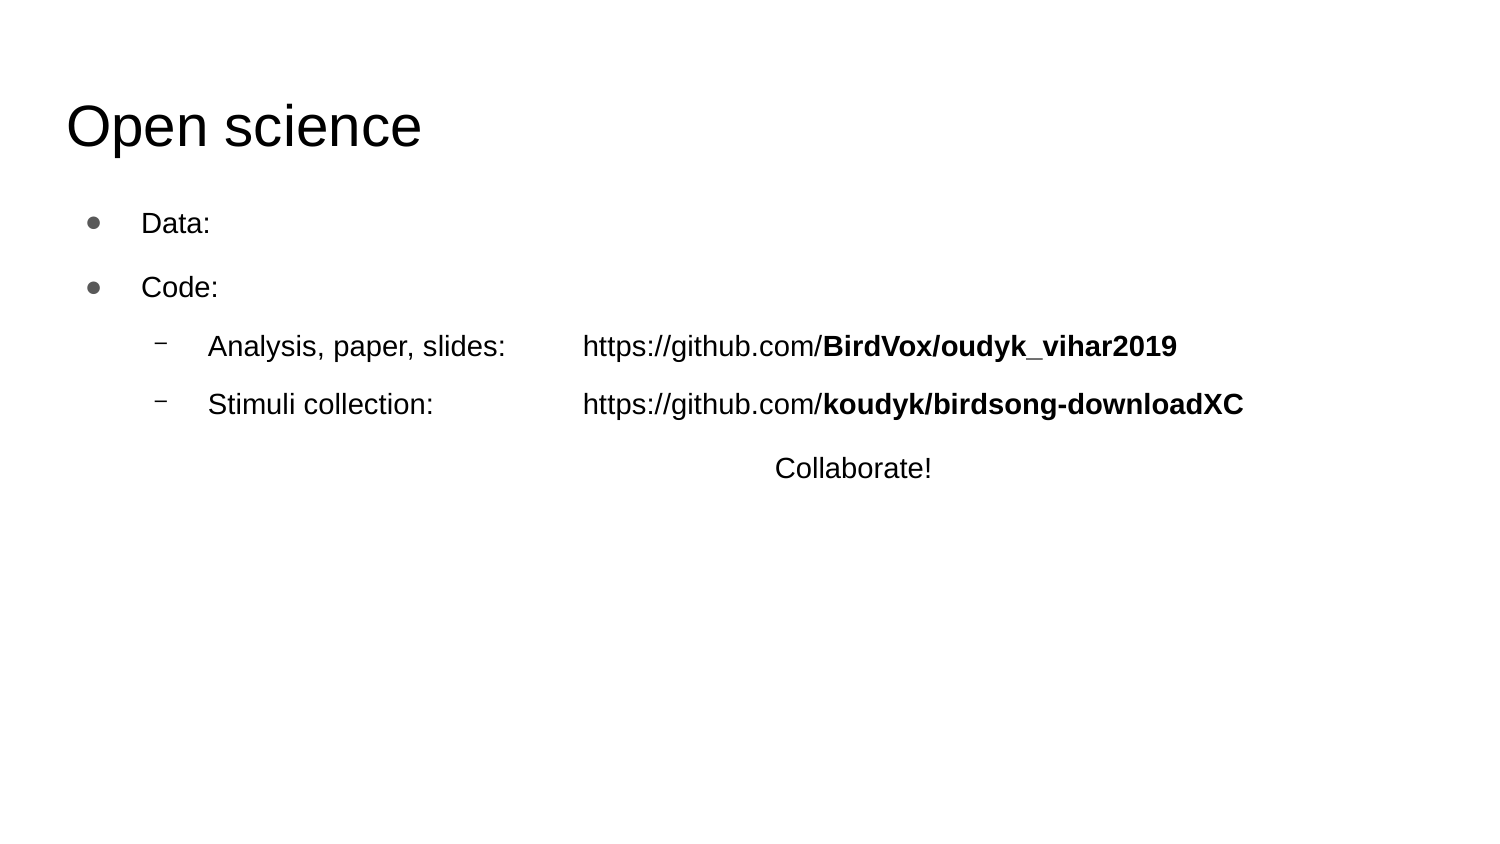

# Open science
Data:
Code:
Analysis, paper, slides: 	https://github.com/BirdVox/oudyk_vihar2019
Stimuli collection: 		https://github.com/koudyk/birdsong-downloadXC
Collaborate!